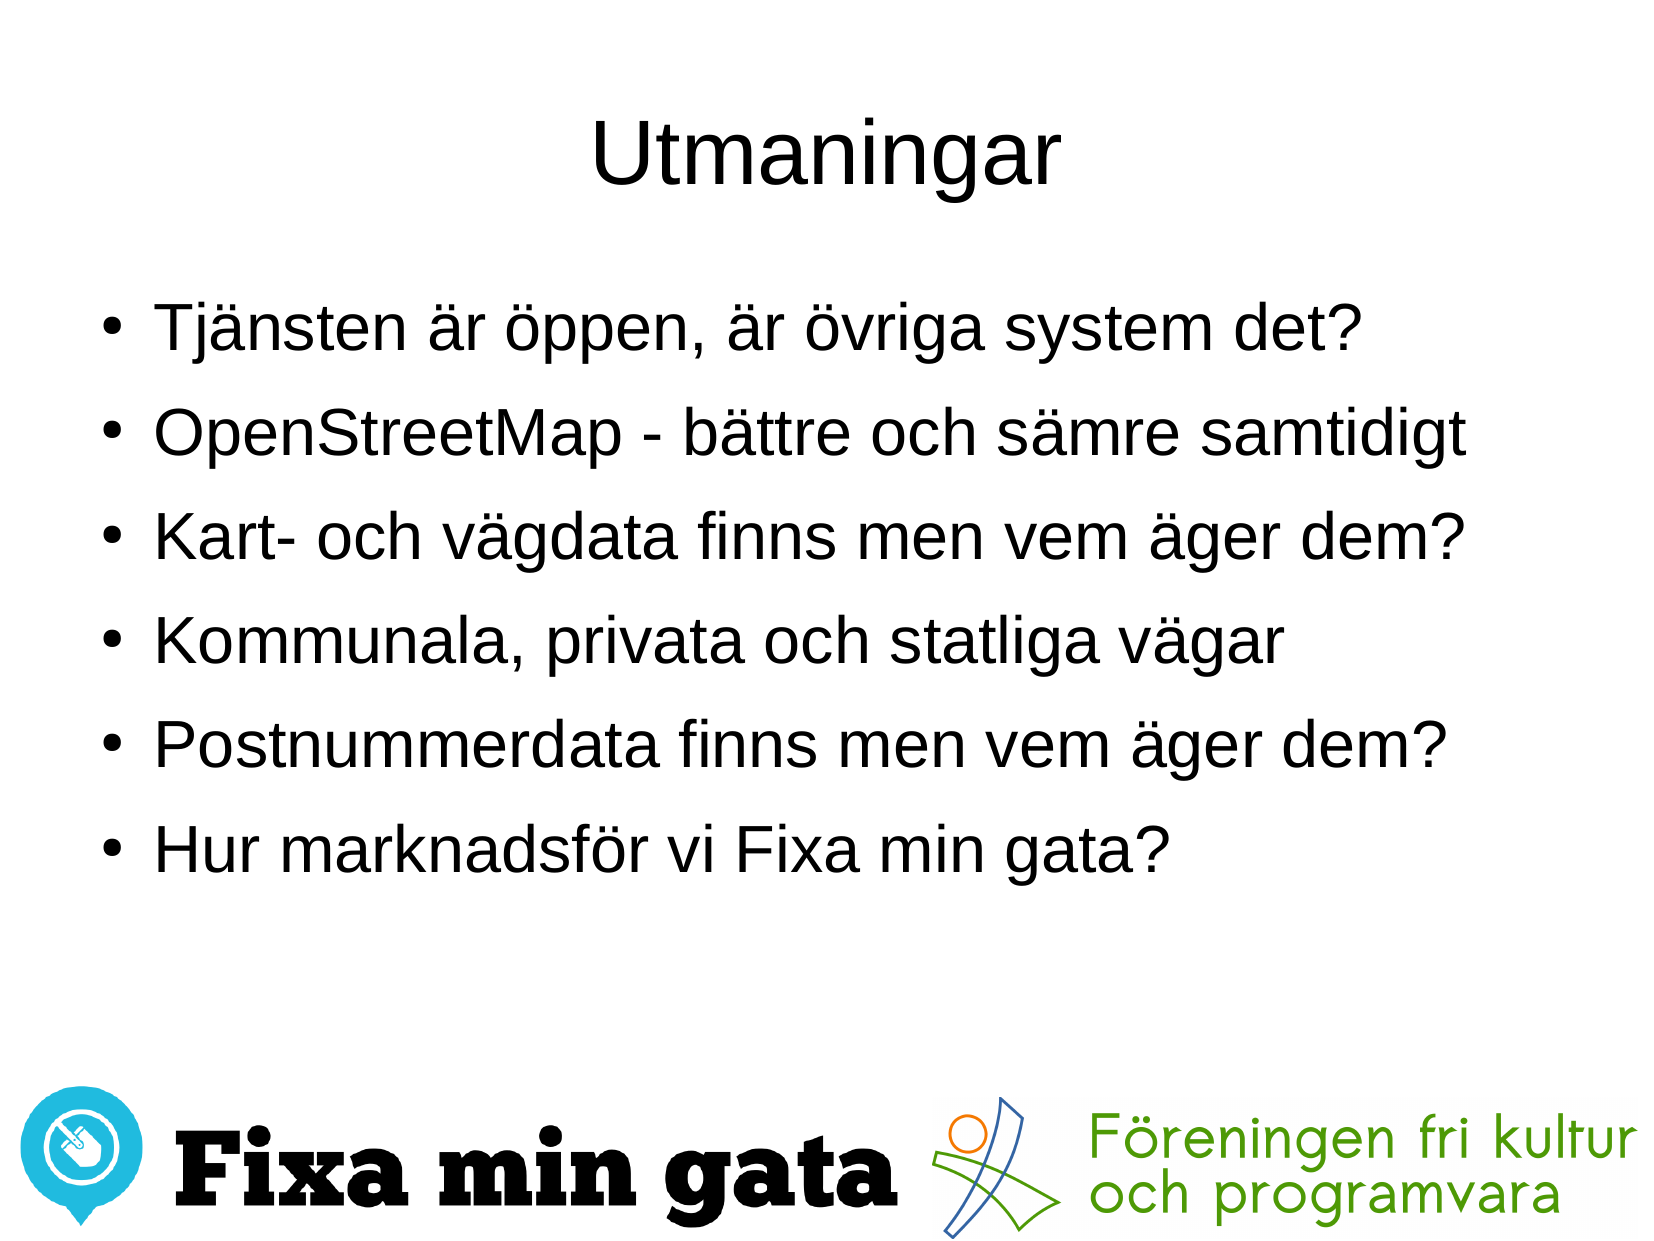

# Utmaningar
Tjänsten är öppen, är övriga system det?
OpenStreetMap - bättre och sämre samtidigt
Kart- och vägdata finns men vem äger dem?
Kommunala, privata och statliga vägar
Postnummerdata finns men vem äger dem?
Hur marknadsför vi Fixa min gata?